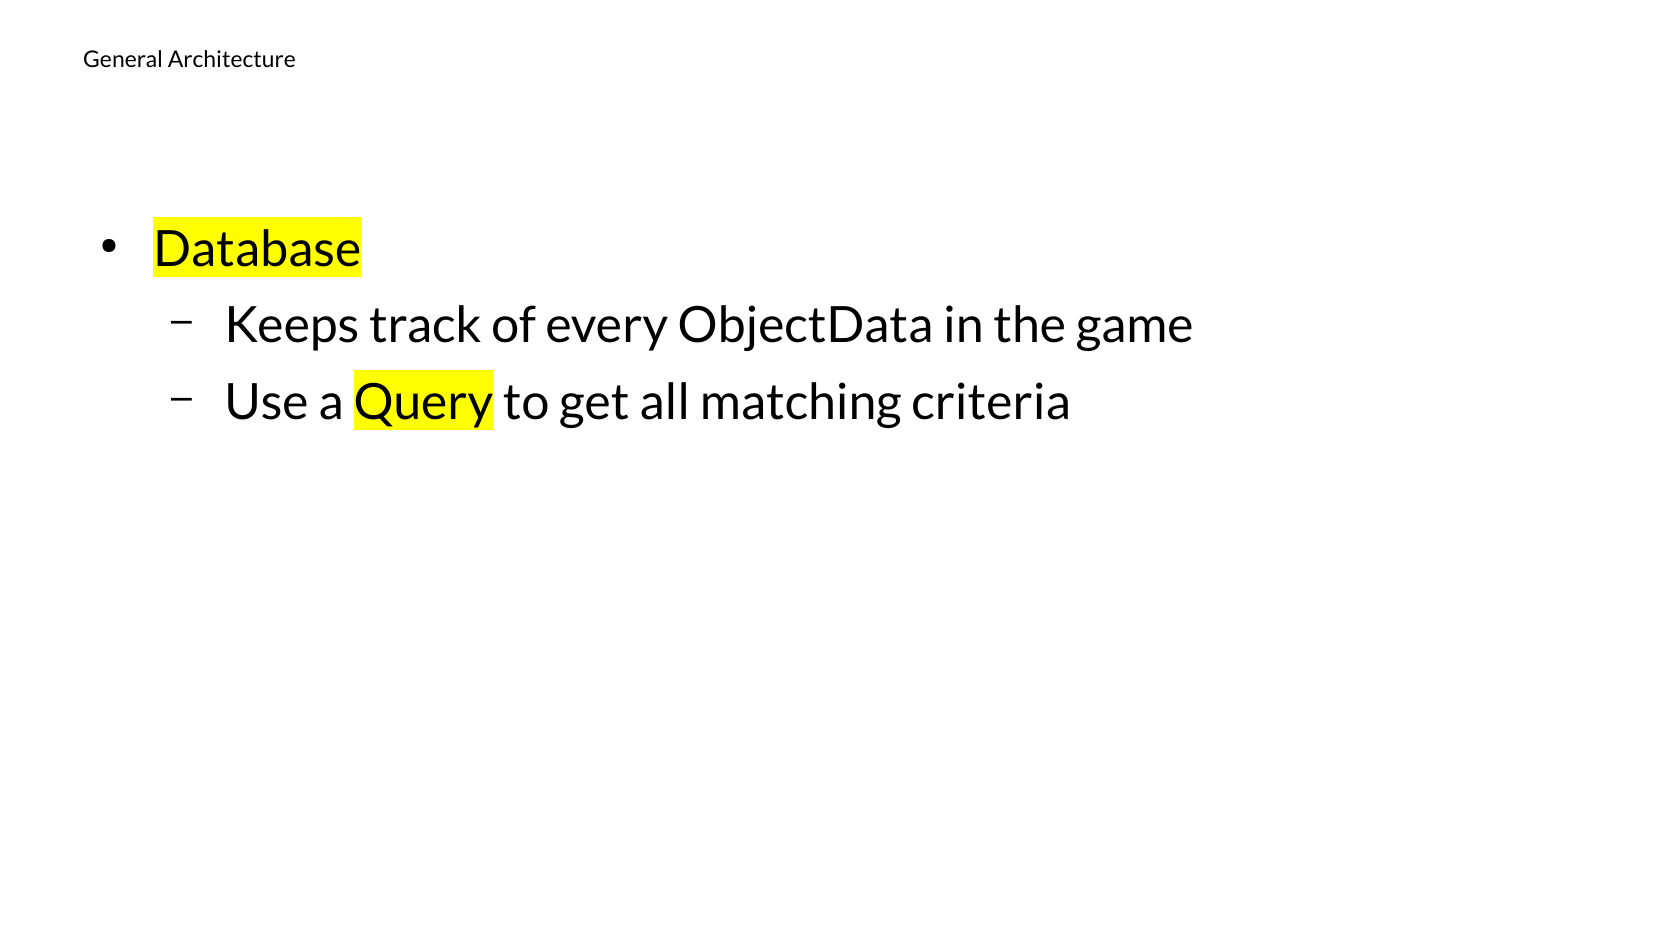

# General Architecture
Database
Keeps track of every ObjectData in the game
Use a Query to get all matching criteria